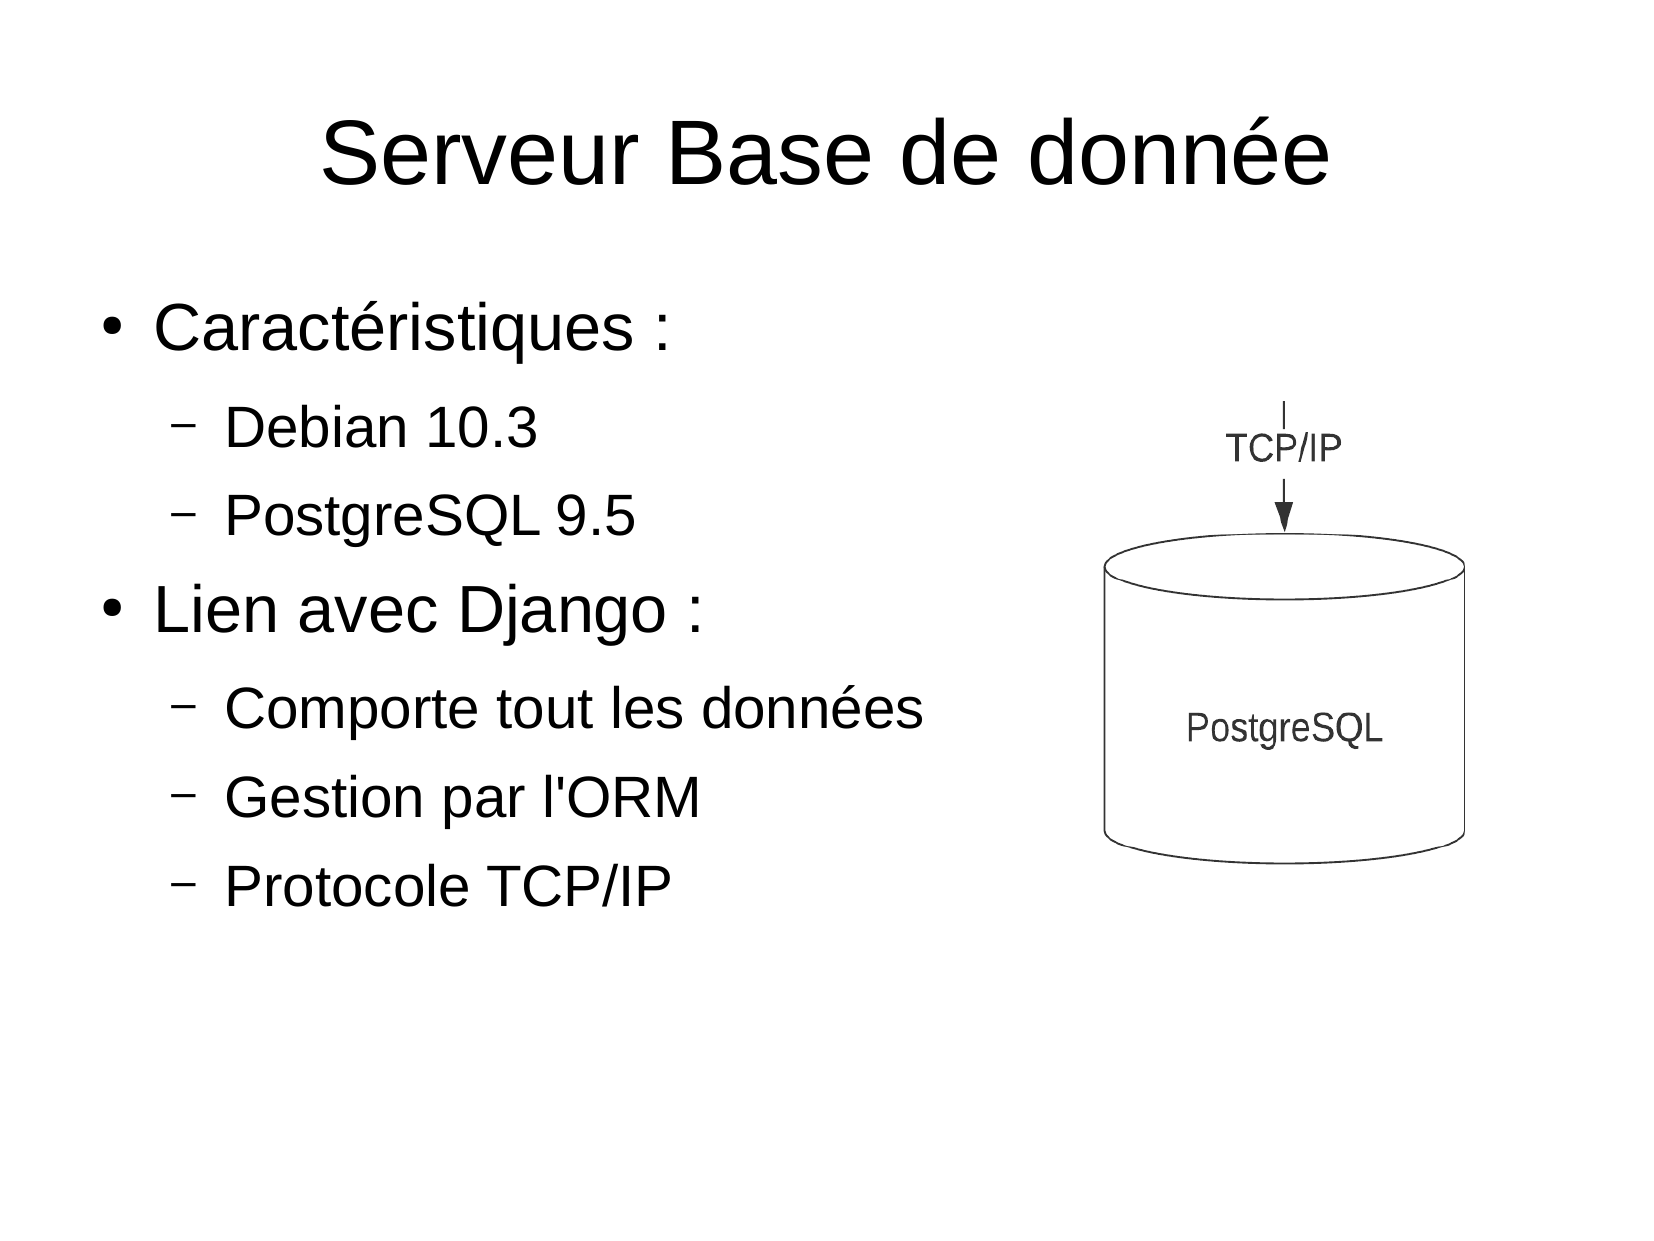

# Serveur Base de donnée
Caractéristiques :
Debian 10.3
PostgreSQL 9.5
Lien avec Django :
Comporte tout les données
Gestion par l'ORM
Protocole TCP/IP